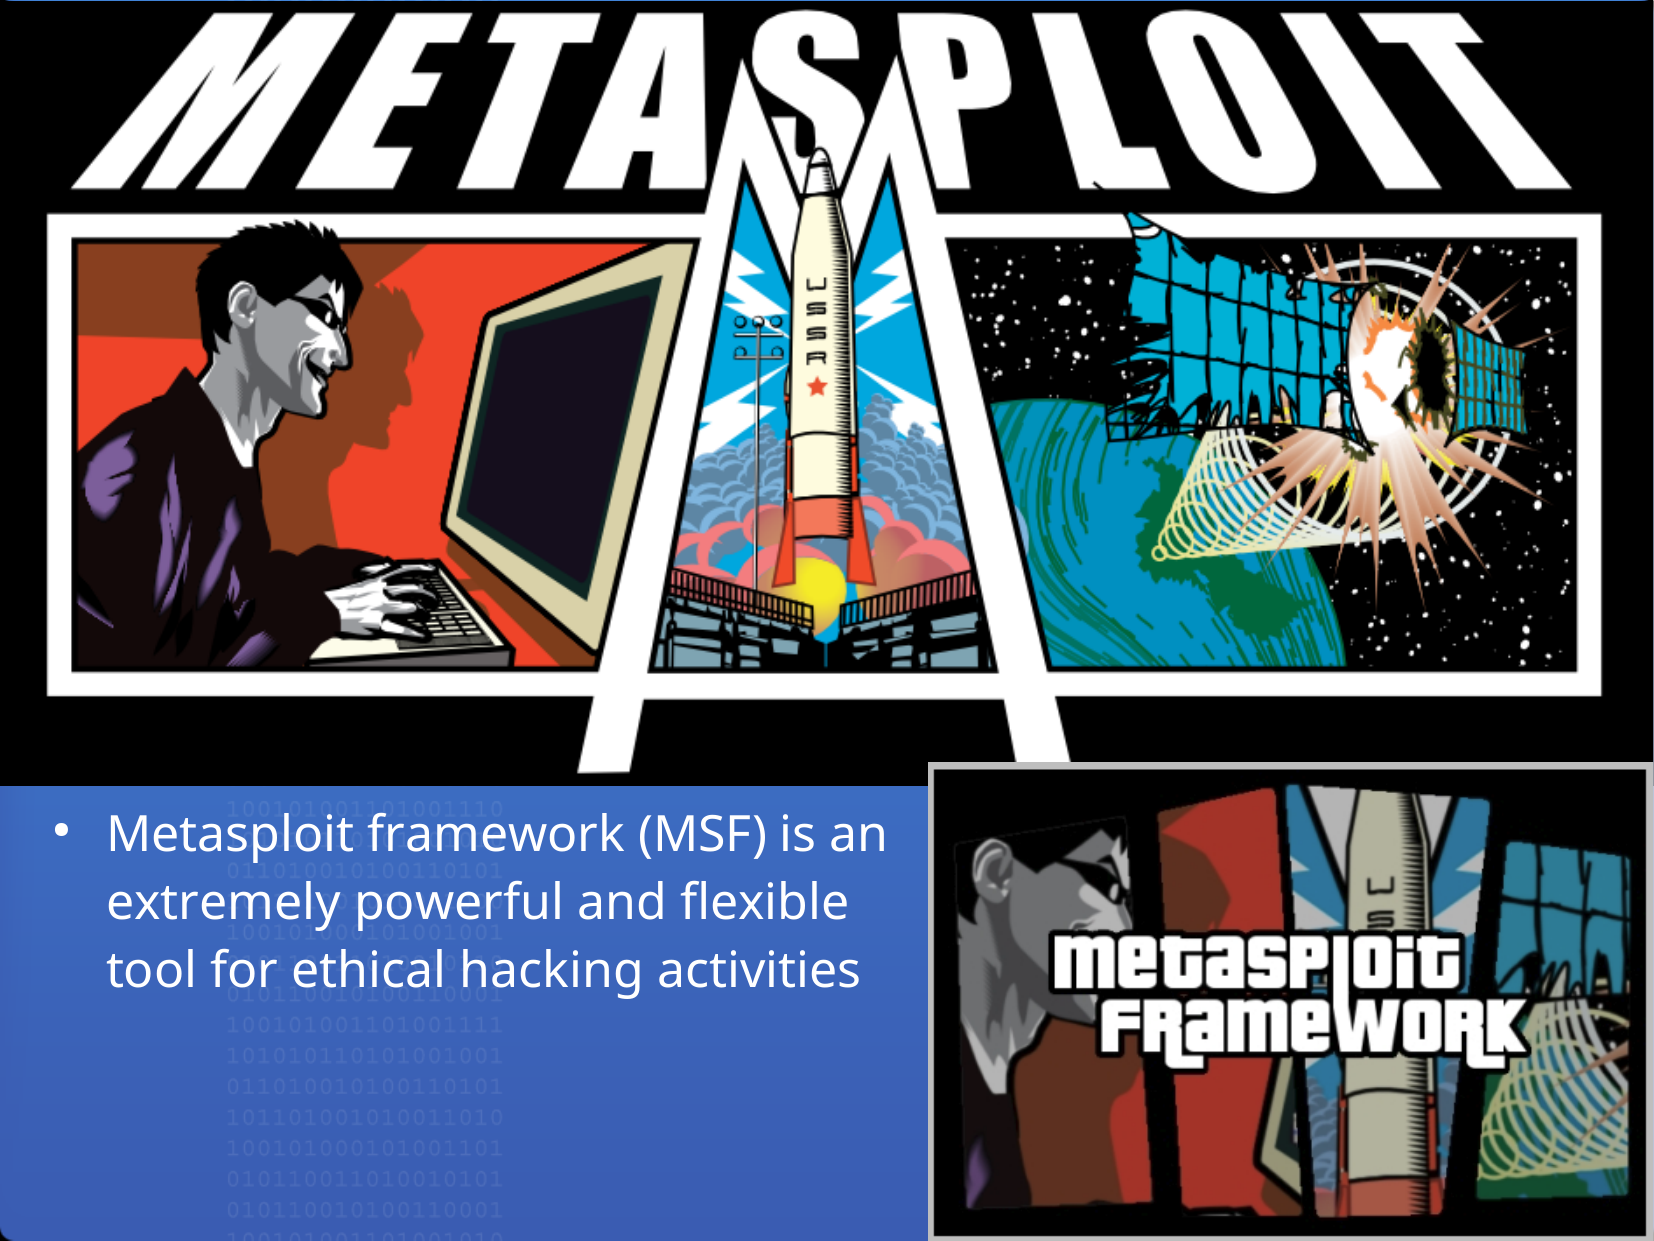

Metasploit framework (MSF) is an extremely powerful and flexible tool for ethical hacking activities